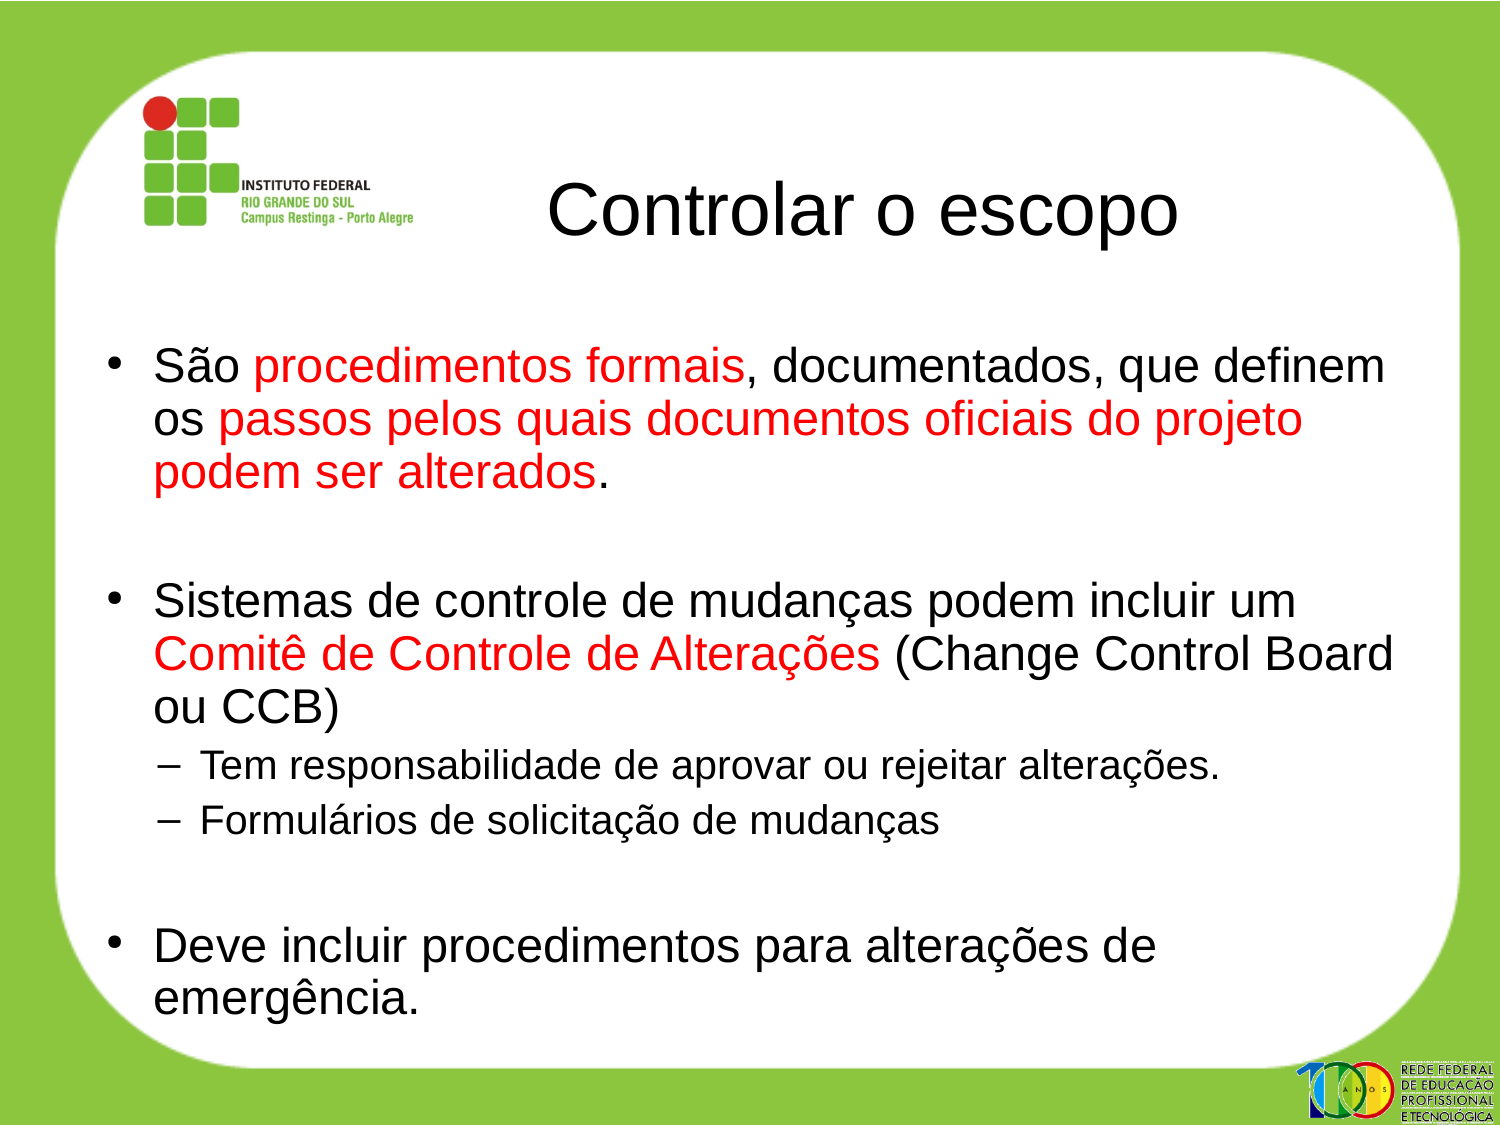

# Controlar o escopo
São procedimentos formais, documentados, que definem os passos pelos quais documentos oficiais do projeto podem ser alterados.
Sistemas de controle de mudanças podem incluir um Comitê de Controle de Alterações (Change Control Board ou CCB)
Tem responsabilidade de aprovar ou rejeitar alterações.
Formulários de solicitação de mudanças
Deve incluir procedimentos para alterações de emergência.